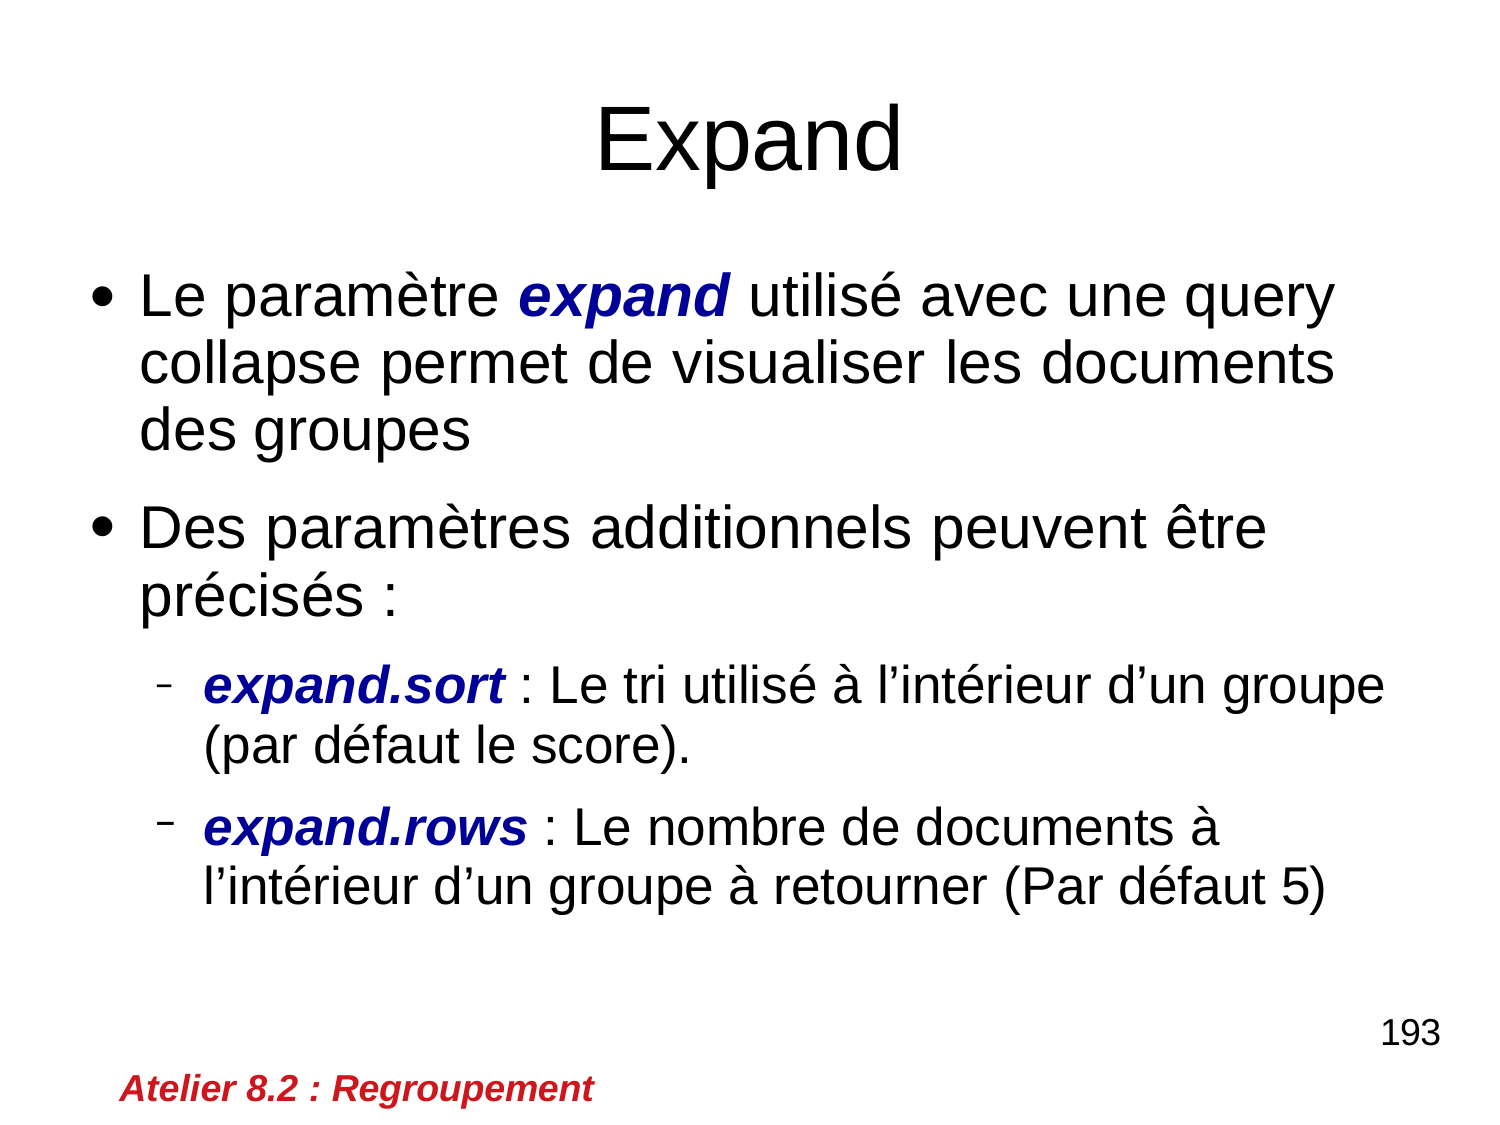

# Expand
Le paramètre expand utilisé avec une query collapse permet de visualiser les documents des groupes
Des paramètres additionnels peuvent être précisés :
●
●
–	expand.sort : Le tri utilisé à l’intérieur d’un groupe (par défaut le score).
expand.rows : Le nombre de documents à l’intérieur d’un groupe à retourner (Par défaut 5)
–
193
Atelier 8.2 : Regroupement